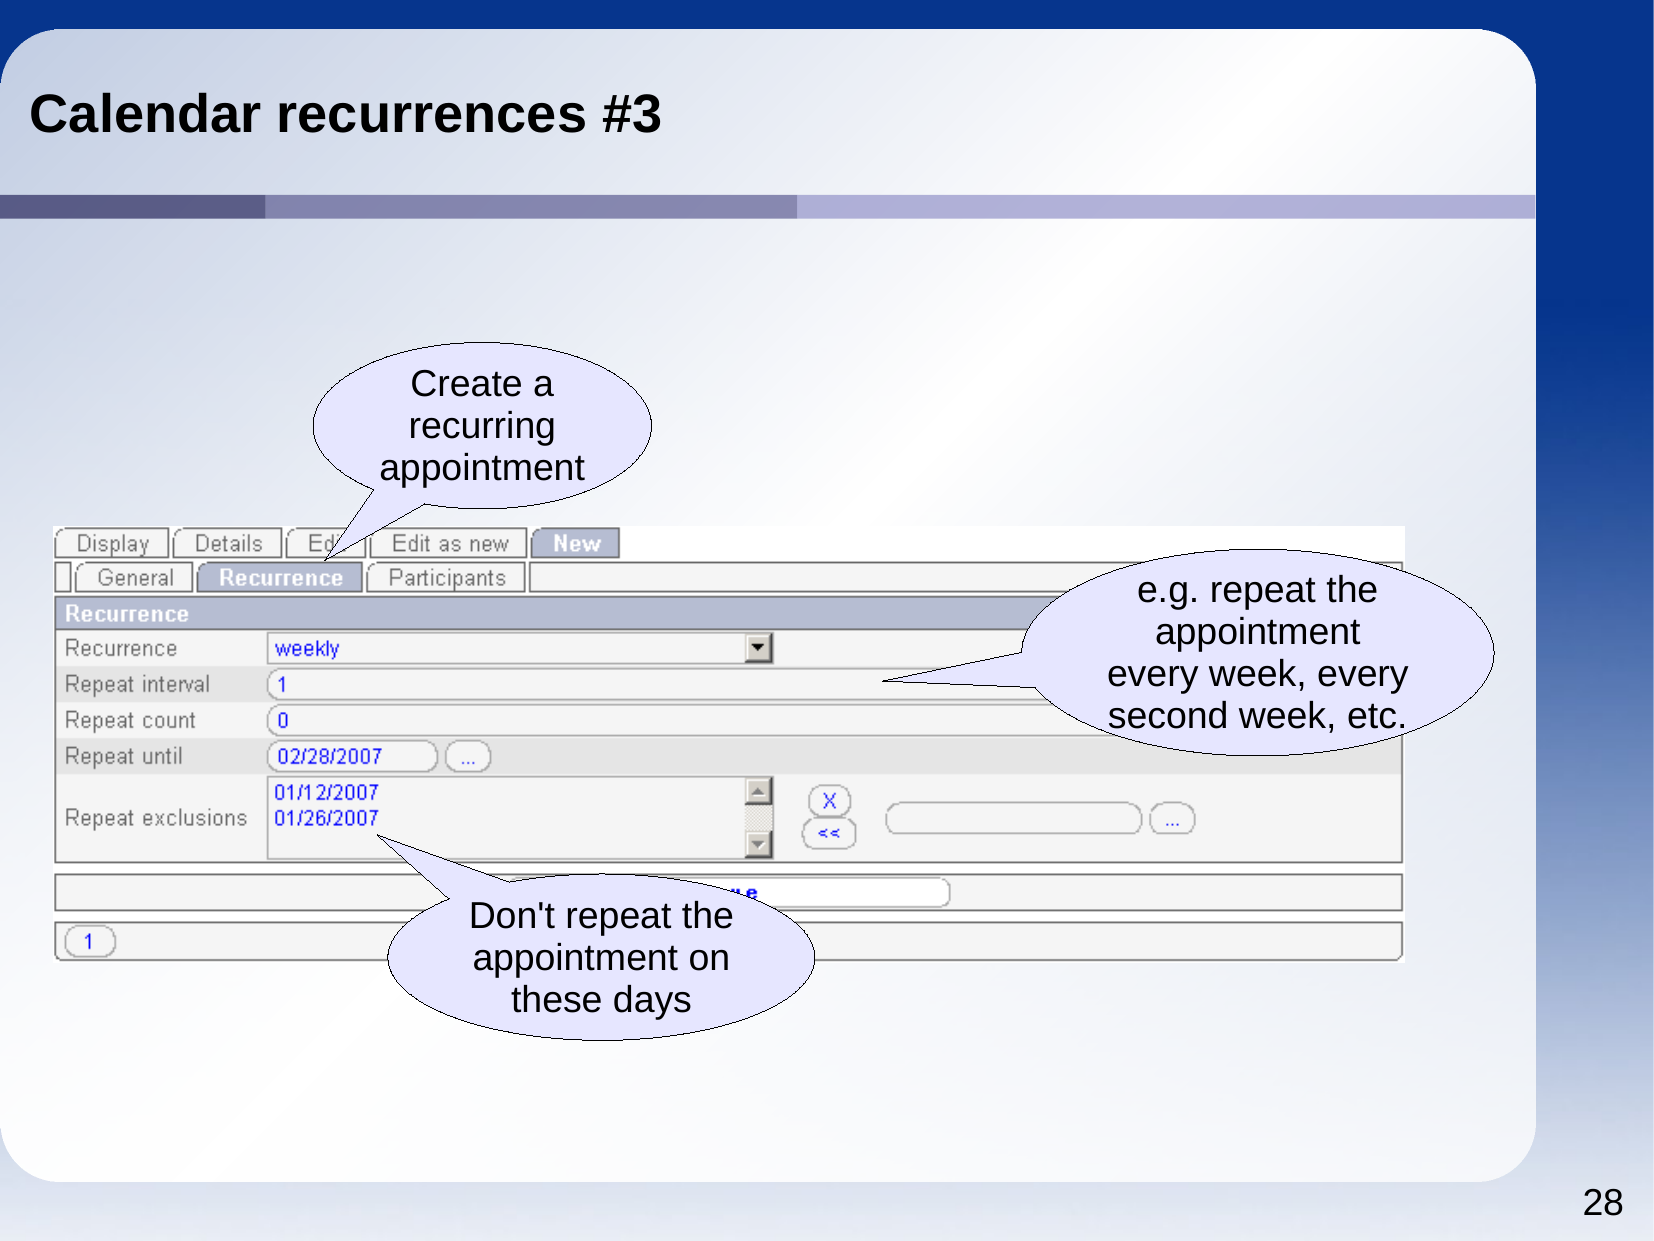

# Calendar recurrences #3
Create a recurring appointment
e.g. repeat the appointment every week, every second week, etc.
Don't repeat the appointment on these days
28